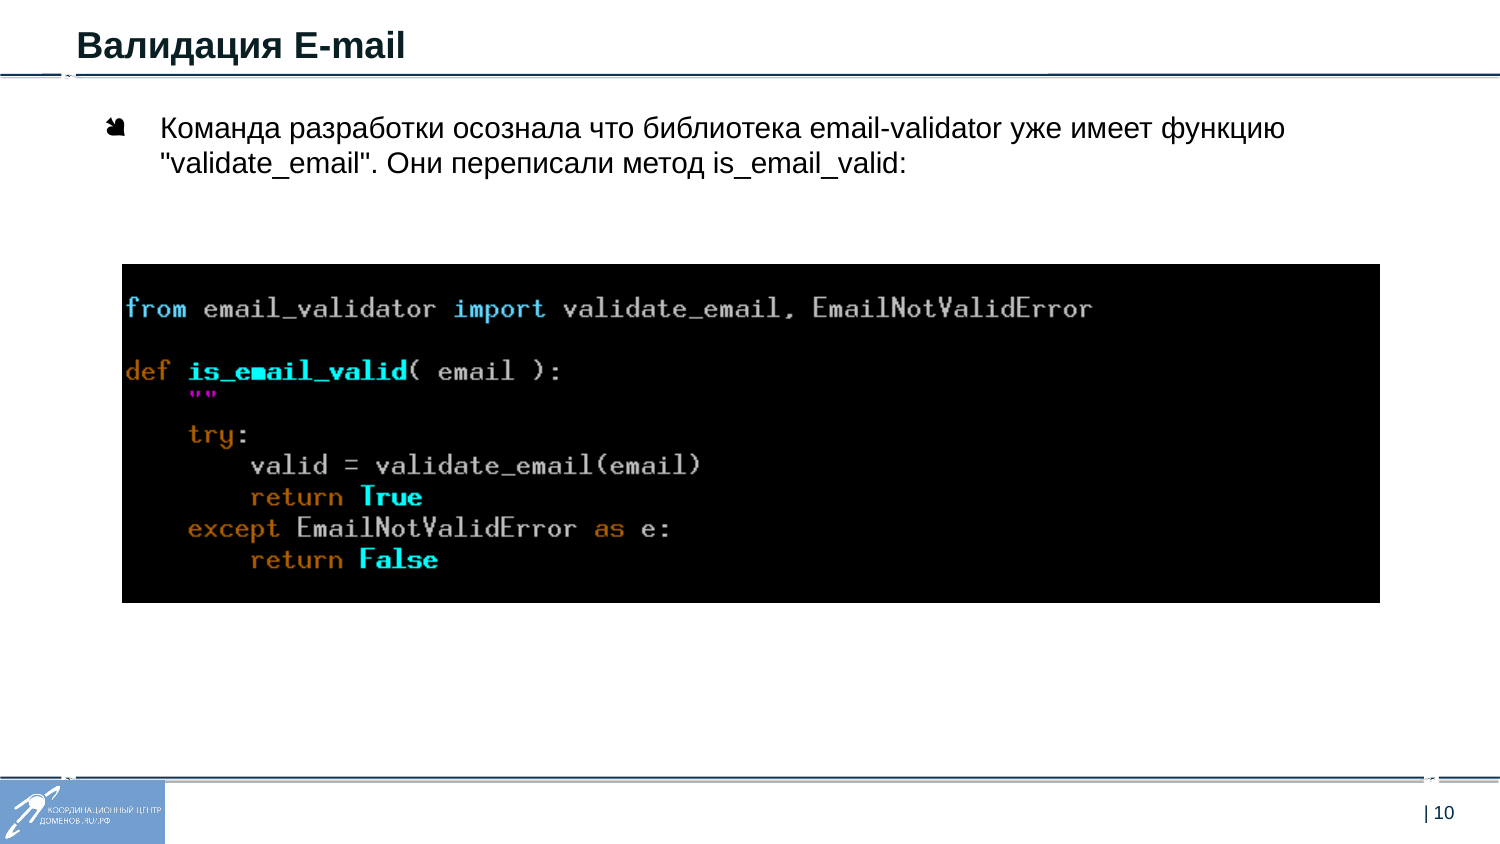

# Валидация E-mail
Команда разработки осознала что библиотека email-validator уже имеет функцию "validate_email". Они переписали метод is_email_valid: